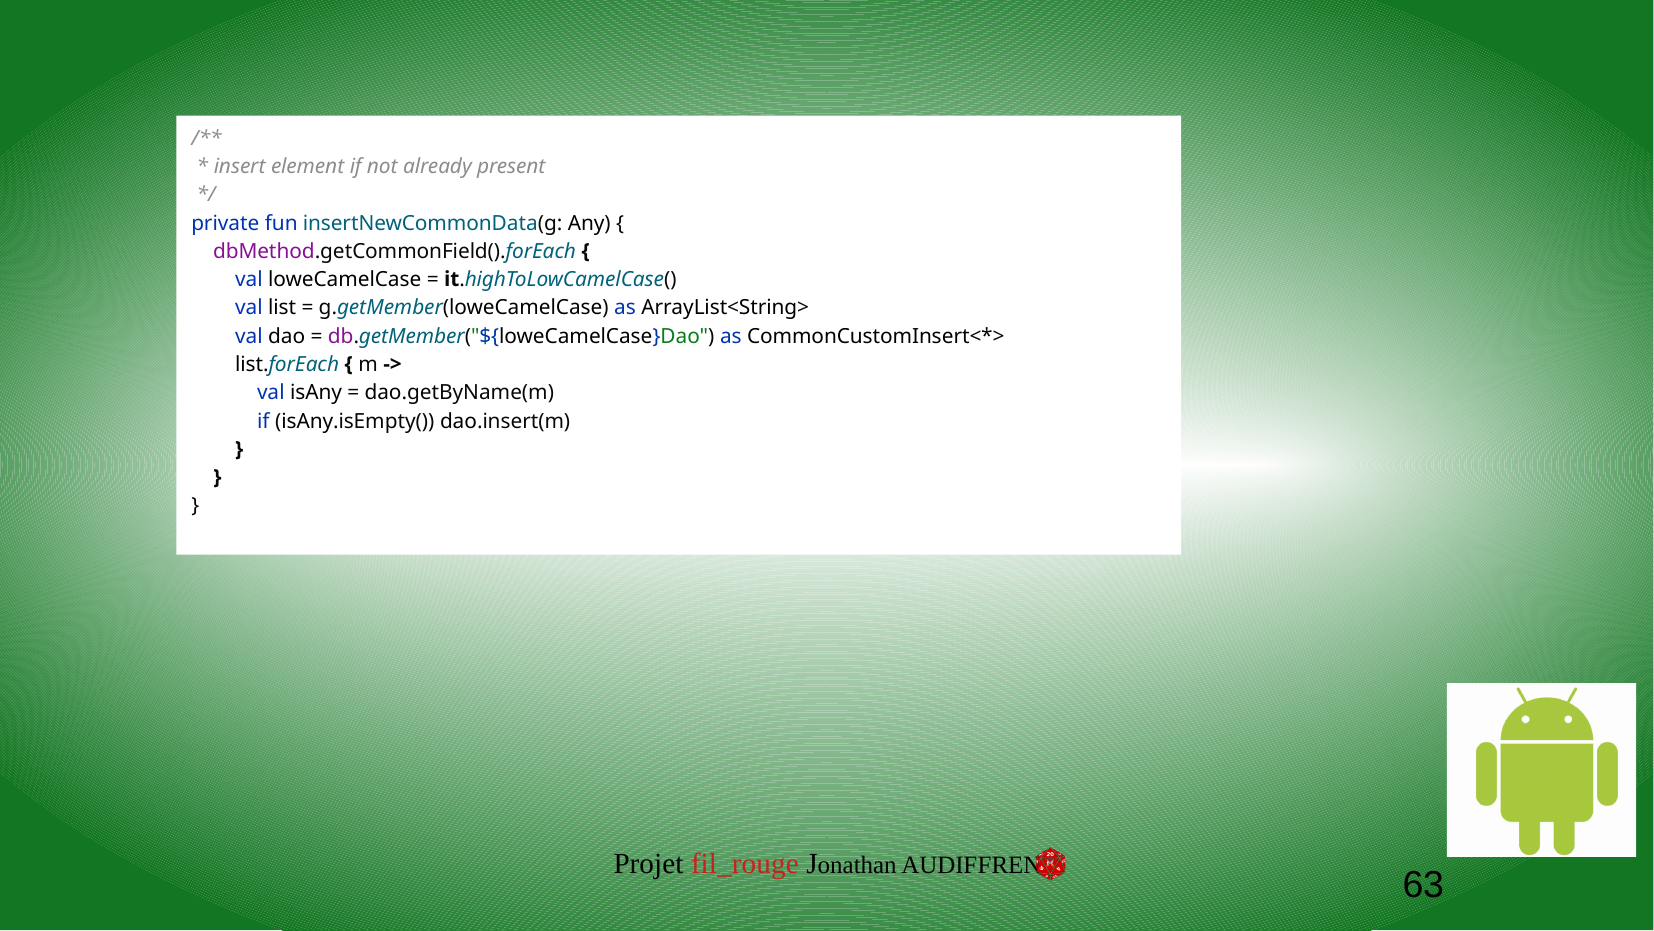

/**
 * insert element if not already present
 */
private fun insertNewCommonData(g: Any) {
 dbMethod.getCommonField().forEach {
 val loweCamelCase = it.highToLowCamelCase()
 val list = g.getMember(loweCamelCase) as ArrayList<String>
 val dao = db.getMember("${loweCamelCase}Dao") as CommonCustomInsert<*>
 list.forEach { m ->
 val isAny = dao.getByName(m)
 if (isAny.isEmpty()) dao.insert(m)
 }
 }
}